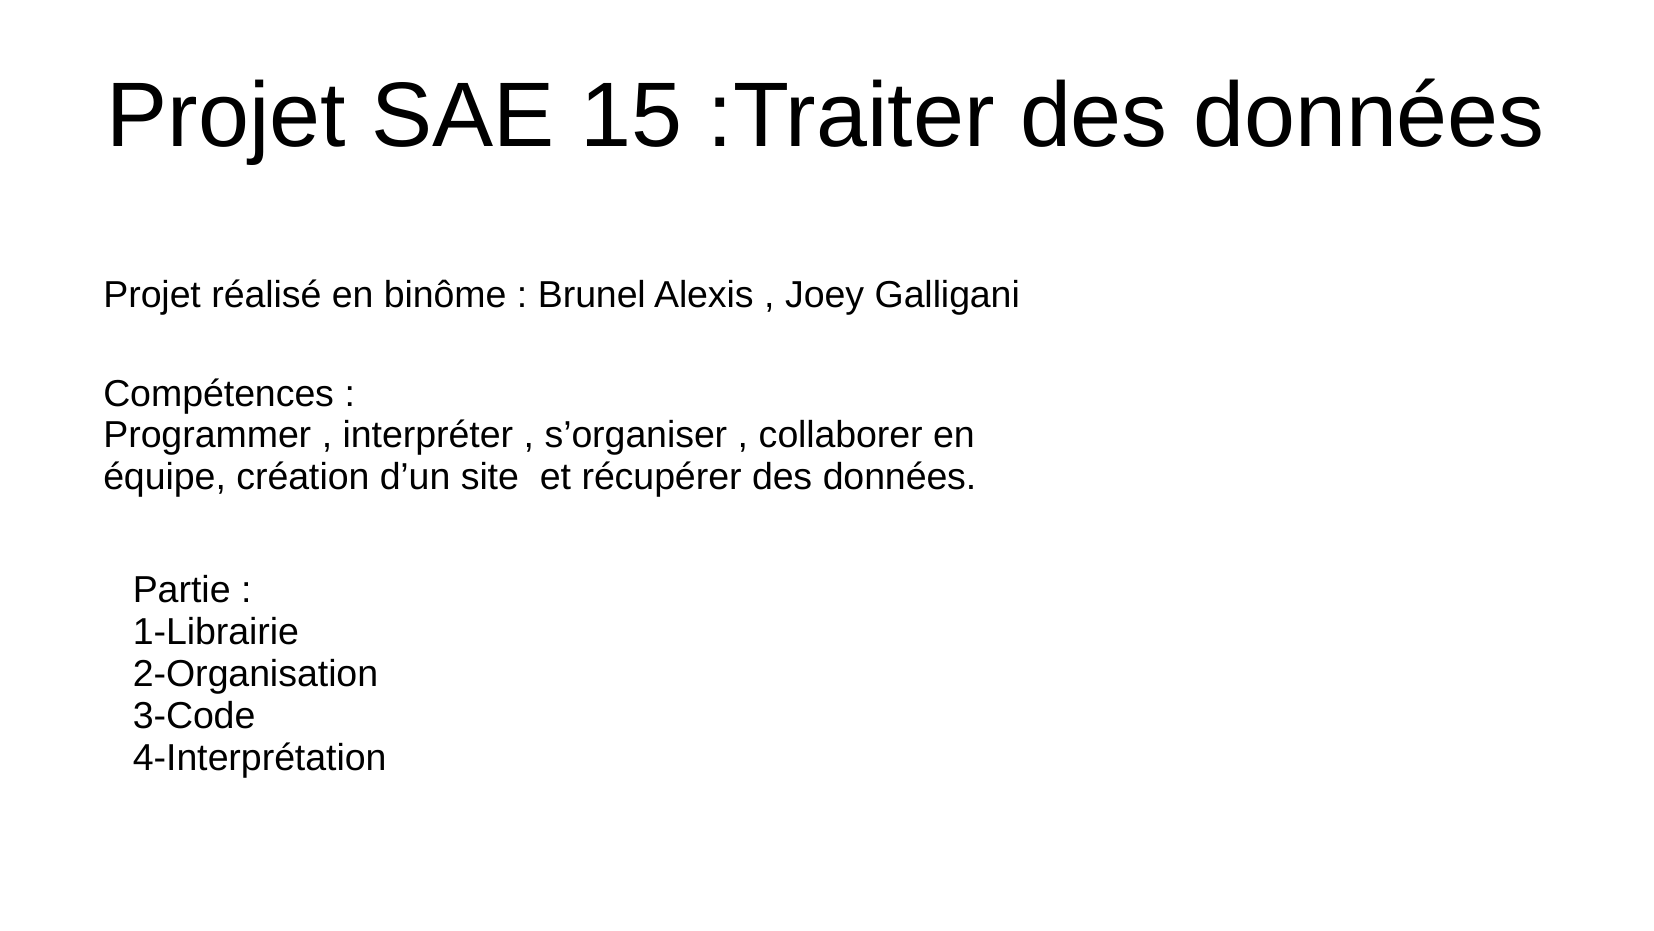

# Projet SAE 15 :Traiter des données
Projet réalisé en binôme : Brunel Alexis , Joey Galligani
Compétences :
Programmer , interpréter , s’organiser , collaborer en équipe, création d’un site et récupérer des données.
Partie :
1-Librairie
2-Organisation
3-Code
4-Interprétation